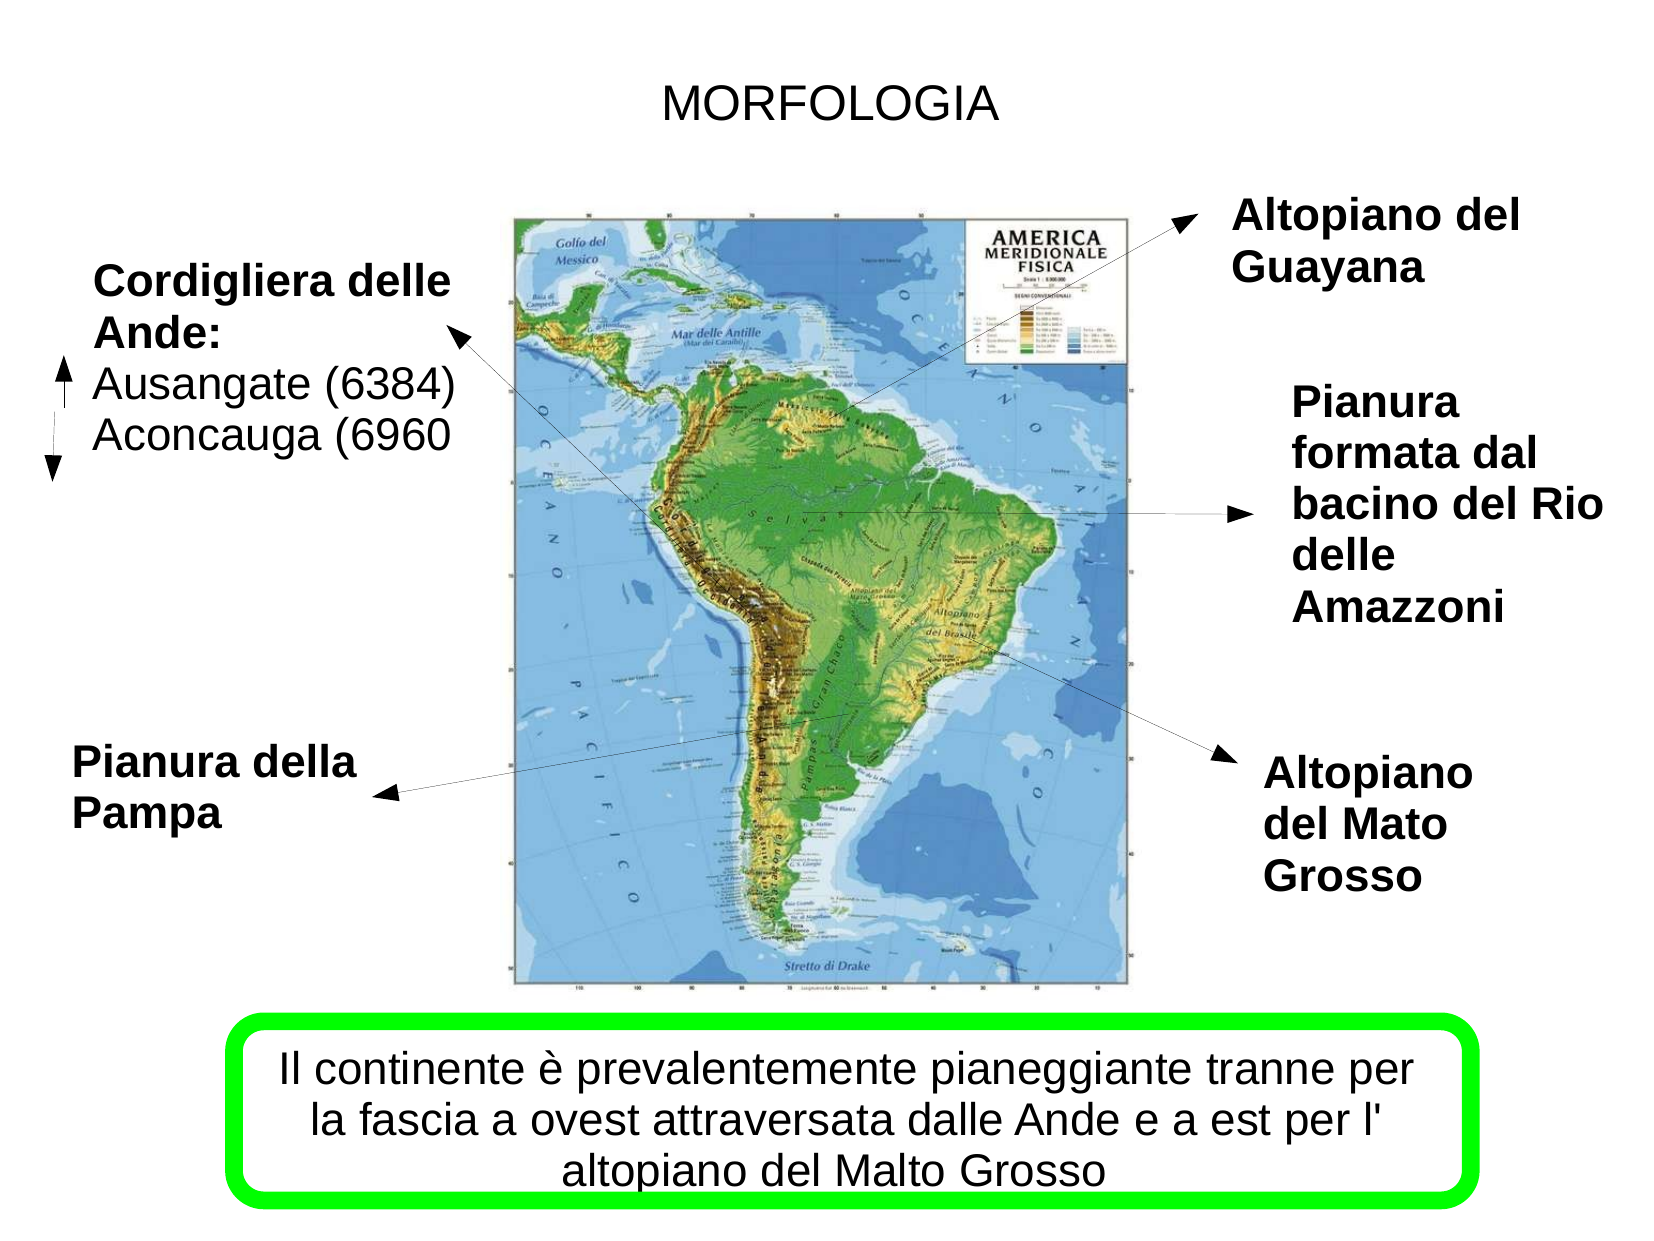

# MORFOLOGIA
Altopiano del Guayana
Cordigliera delle Ande:
Ausangate (6384)
Aconcauga (6960
Pianura formata dal bacino del Rio delle Amazzoni
Pianura della Pampa
Altopiano del Mato Grosso
Il continente è prevalentemente pianeggiante tranne per la fascia a ovest attraversata dalle Ande e a est per l' altopiano del Malto Grosso